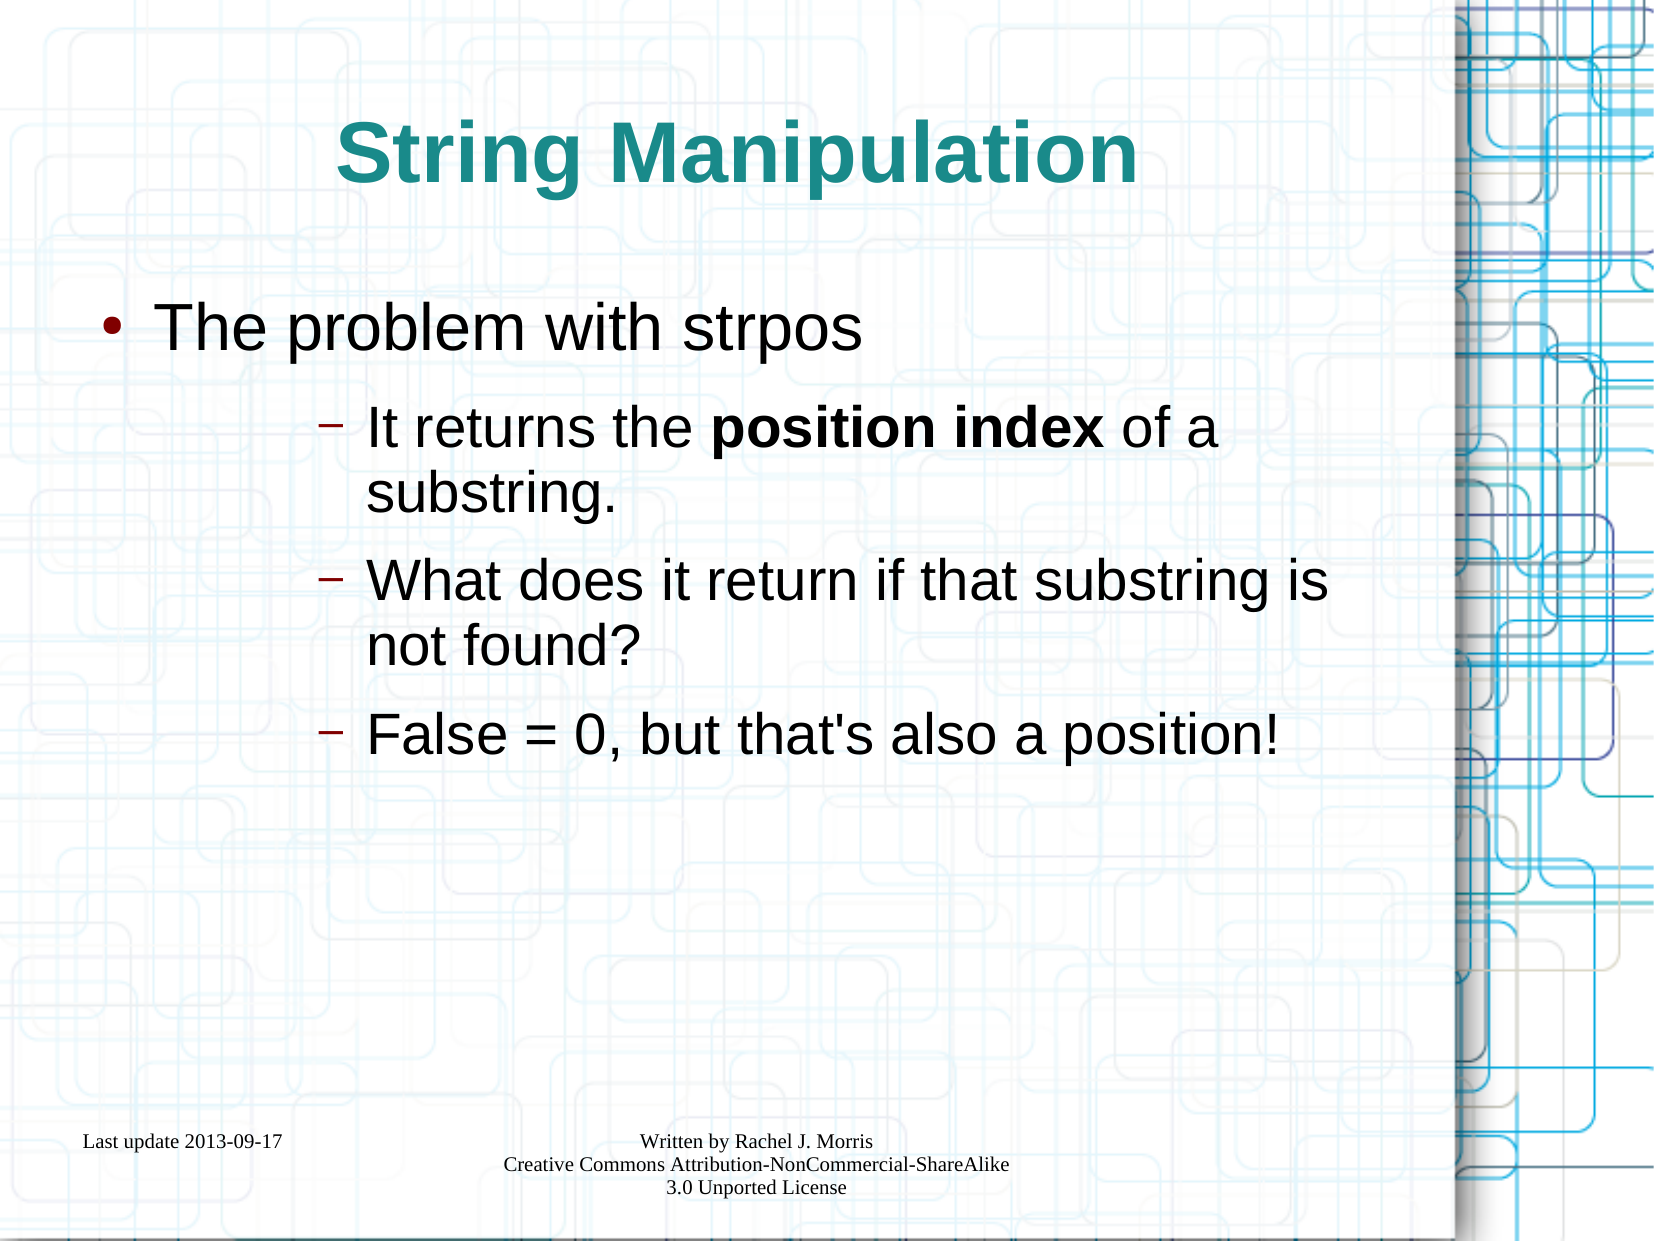

# String Manipulation
The problem with strpos
It returns the position index of a substring.
What does it return if that substring is not found?
False = 0, but that's also a position!